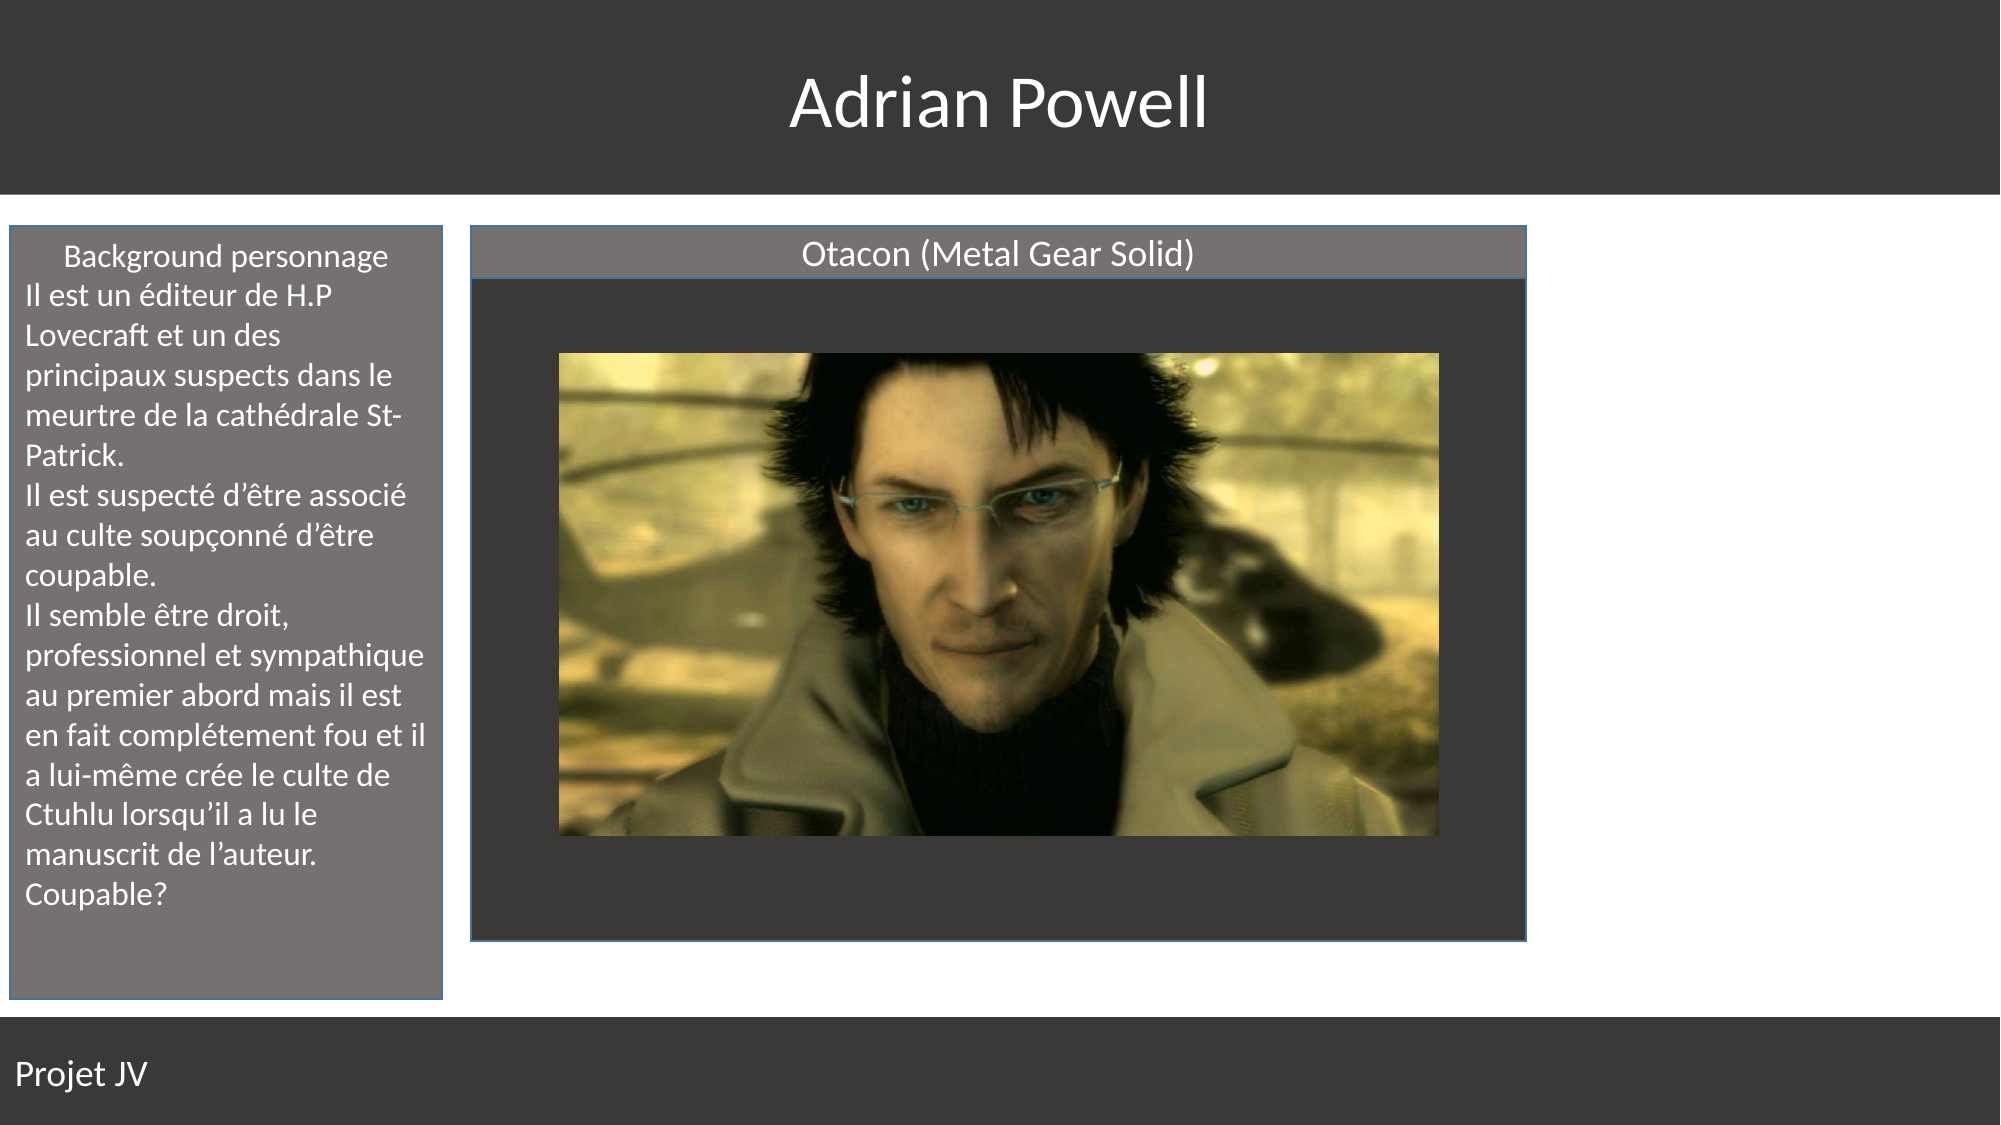

Adrian Powell
Background personnage
Il est un éditeur de H.P Lovecraft et un des principaux suspects dans le meurtre de la cathédrale St-Patrick.
Il est suspecté d’être associé au culte soupçonné d’être coupable.
Il semble être droit, professionnel et sympathique au premier abord mais il est en fait complétement fou et il a lui-même crée le culte de Ctuhlu lorsqu’il a lu le manuscrit de l’auteur.
Coupable?
Otacon (Metal Gear Solid)
Projet JV